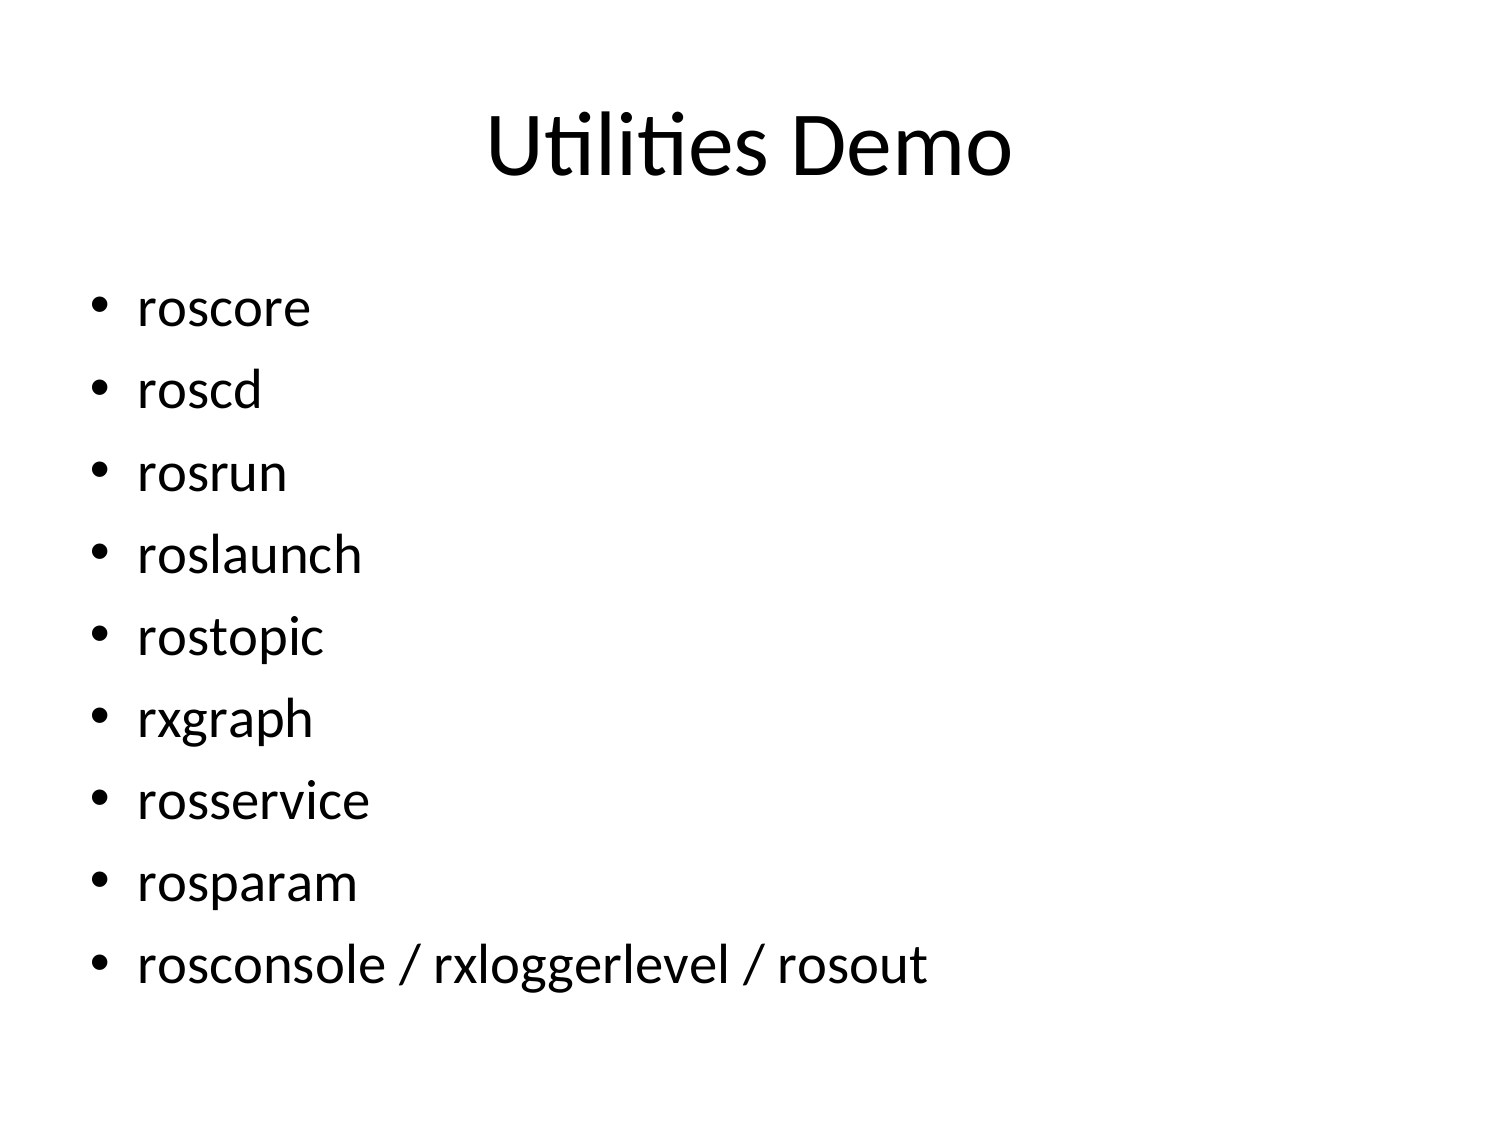

# Utilities Demo
roscore
roscd
rosrun
roslaunch
rostopic
rxgraph
rosservice
rosparam
rosconsole / rxloggerlevel / rosout